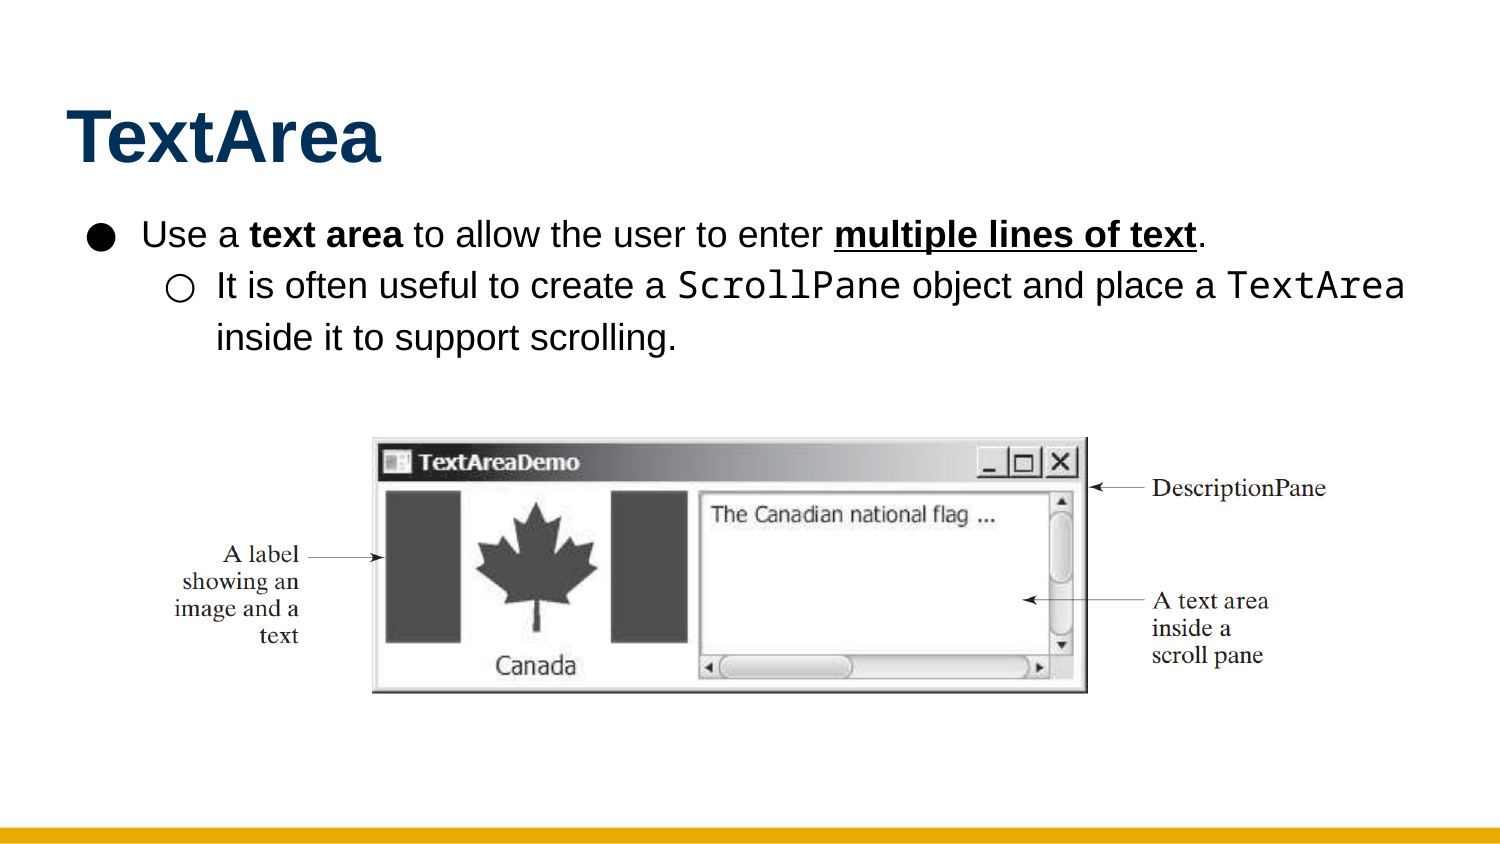

TextArea
Use a text area to allow the user to enter multiple lines of text.
It is often useful to create a ScrollPane object and place a TextArea inside it to support scrolling.